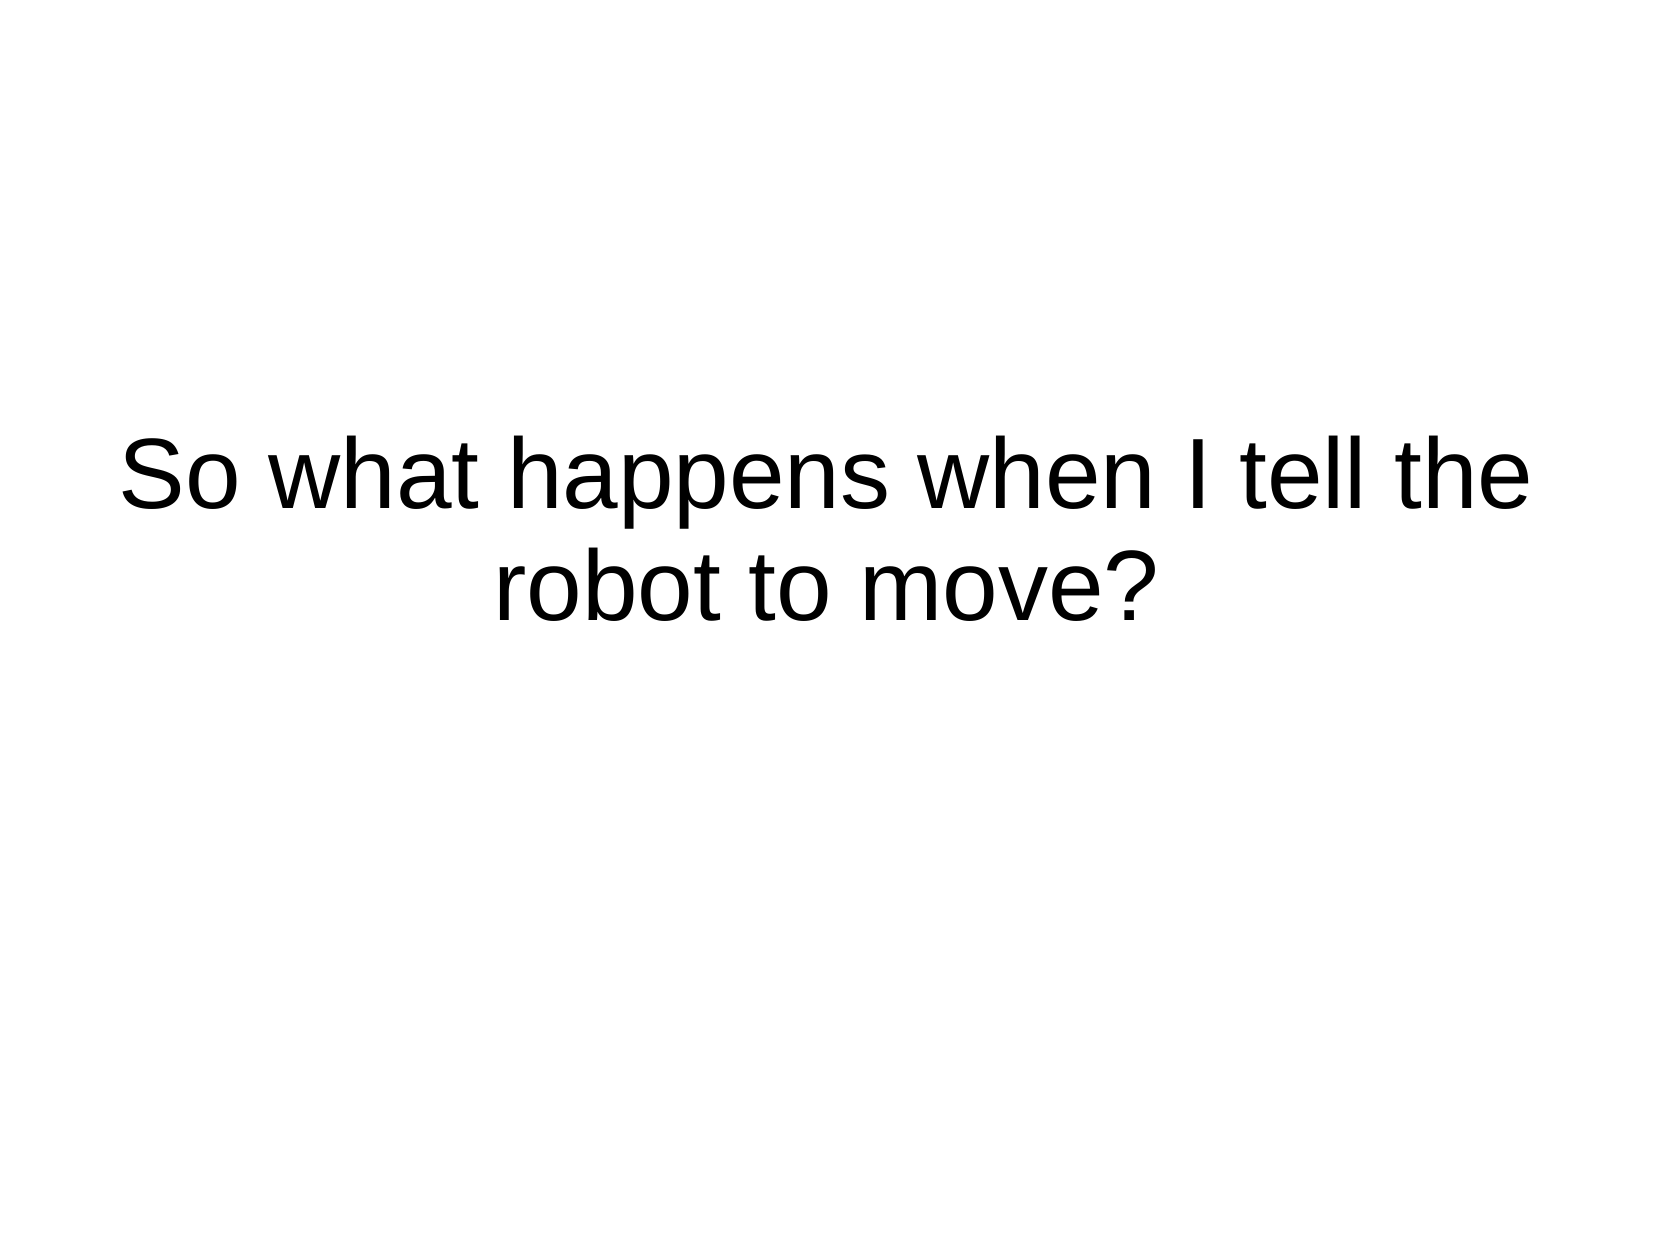

# So what happens when I tell the robot to move?